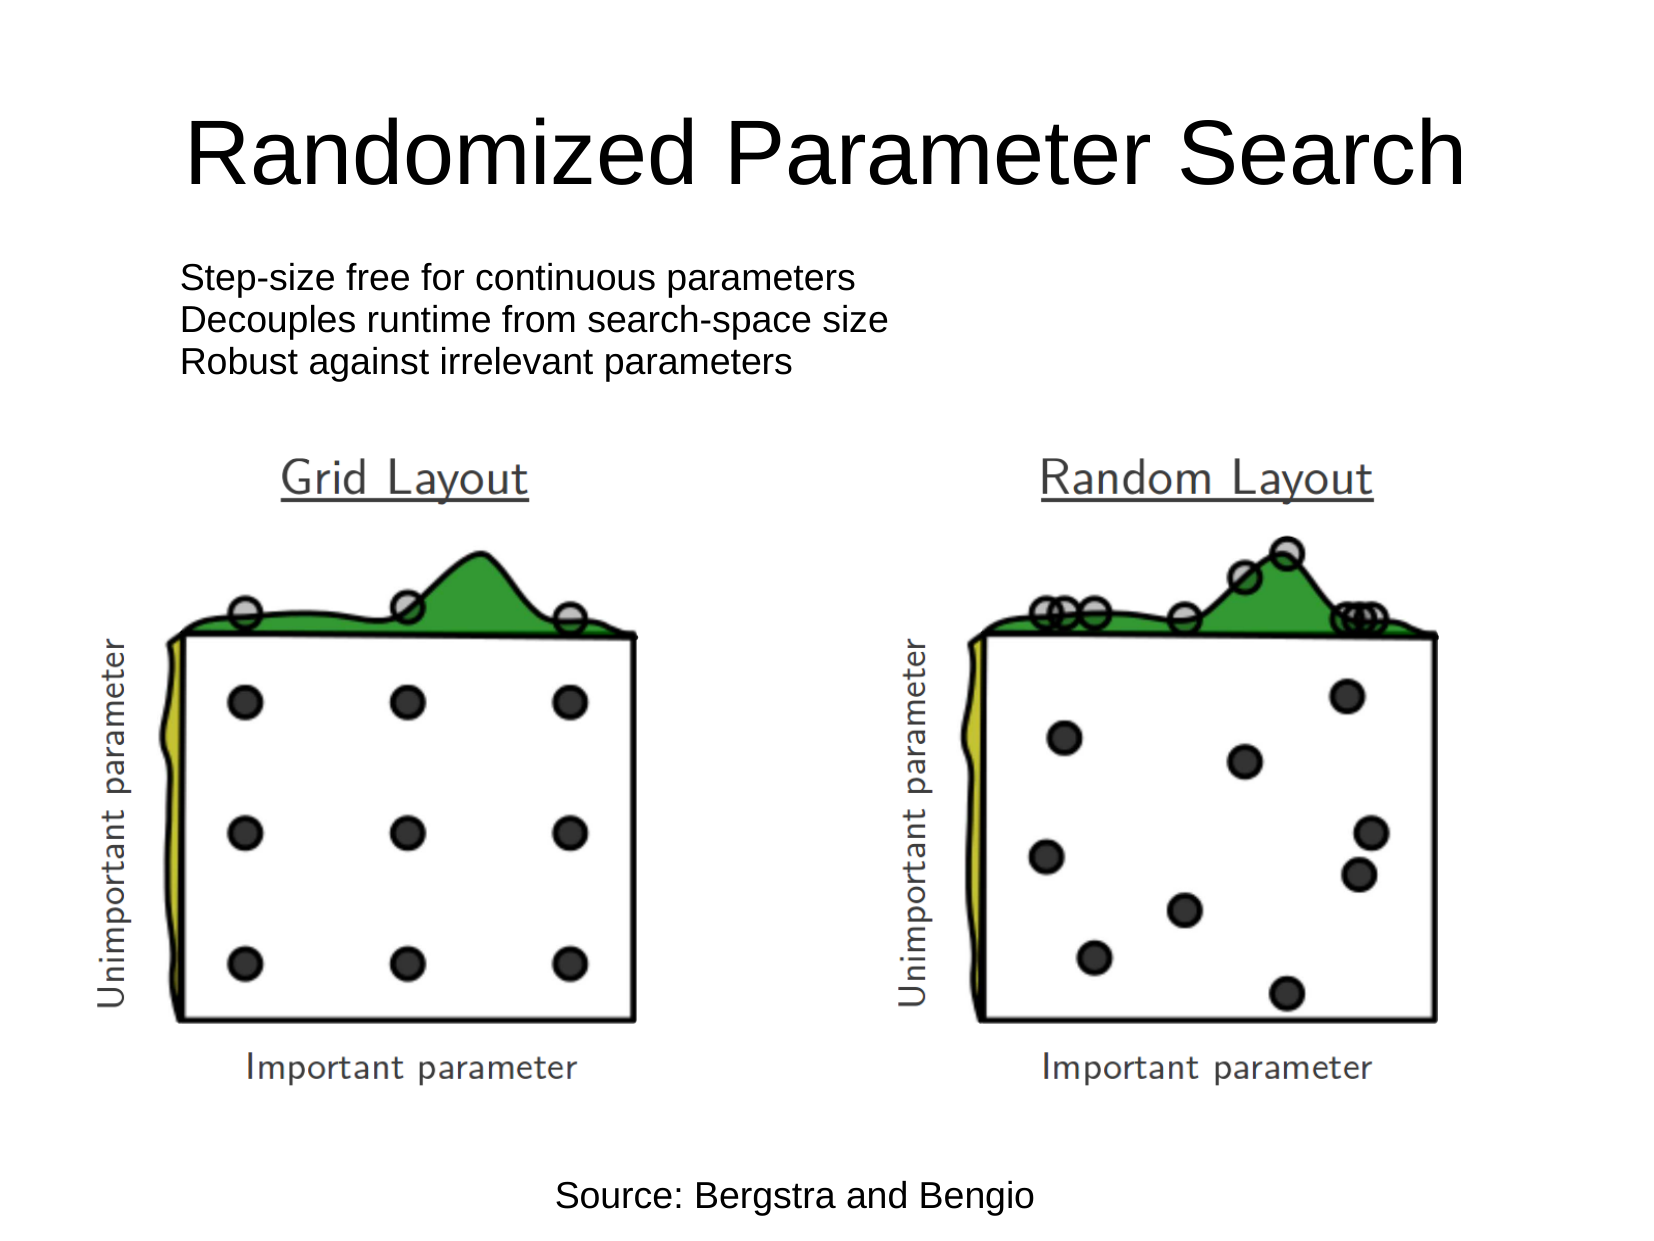

# Randomized Parameter Search
Step-size free for continuous parameters
Decouples runtime from search-space size
Robust against irrelevant parameters
Source: Bergstra and Bengio